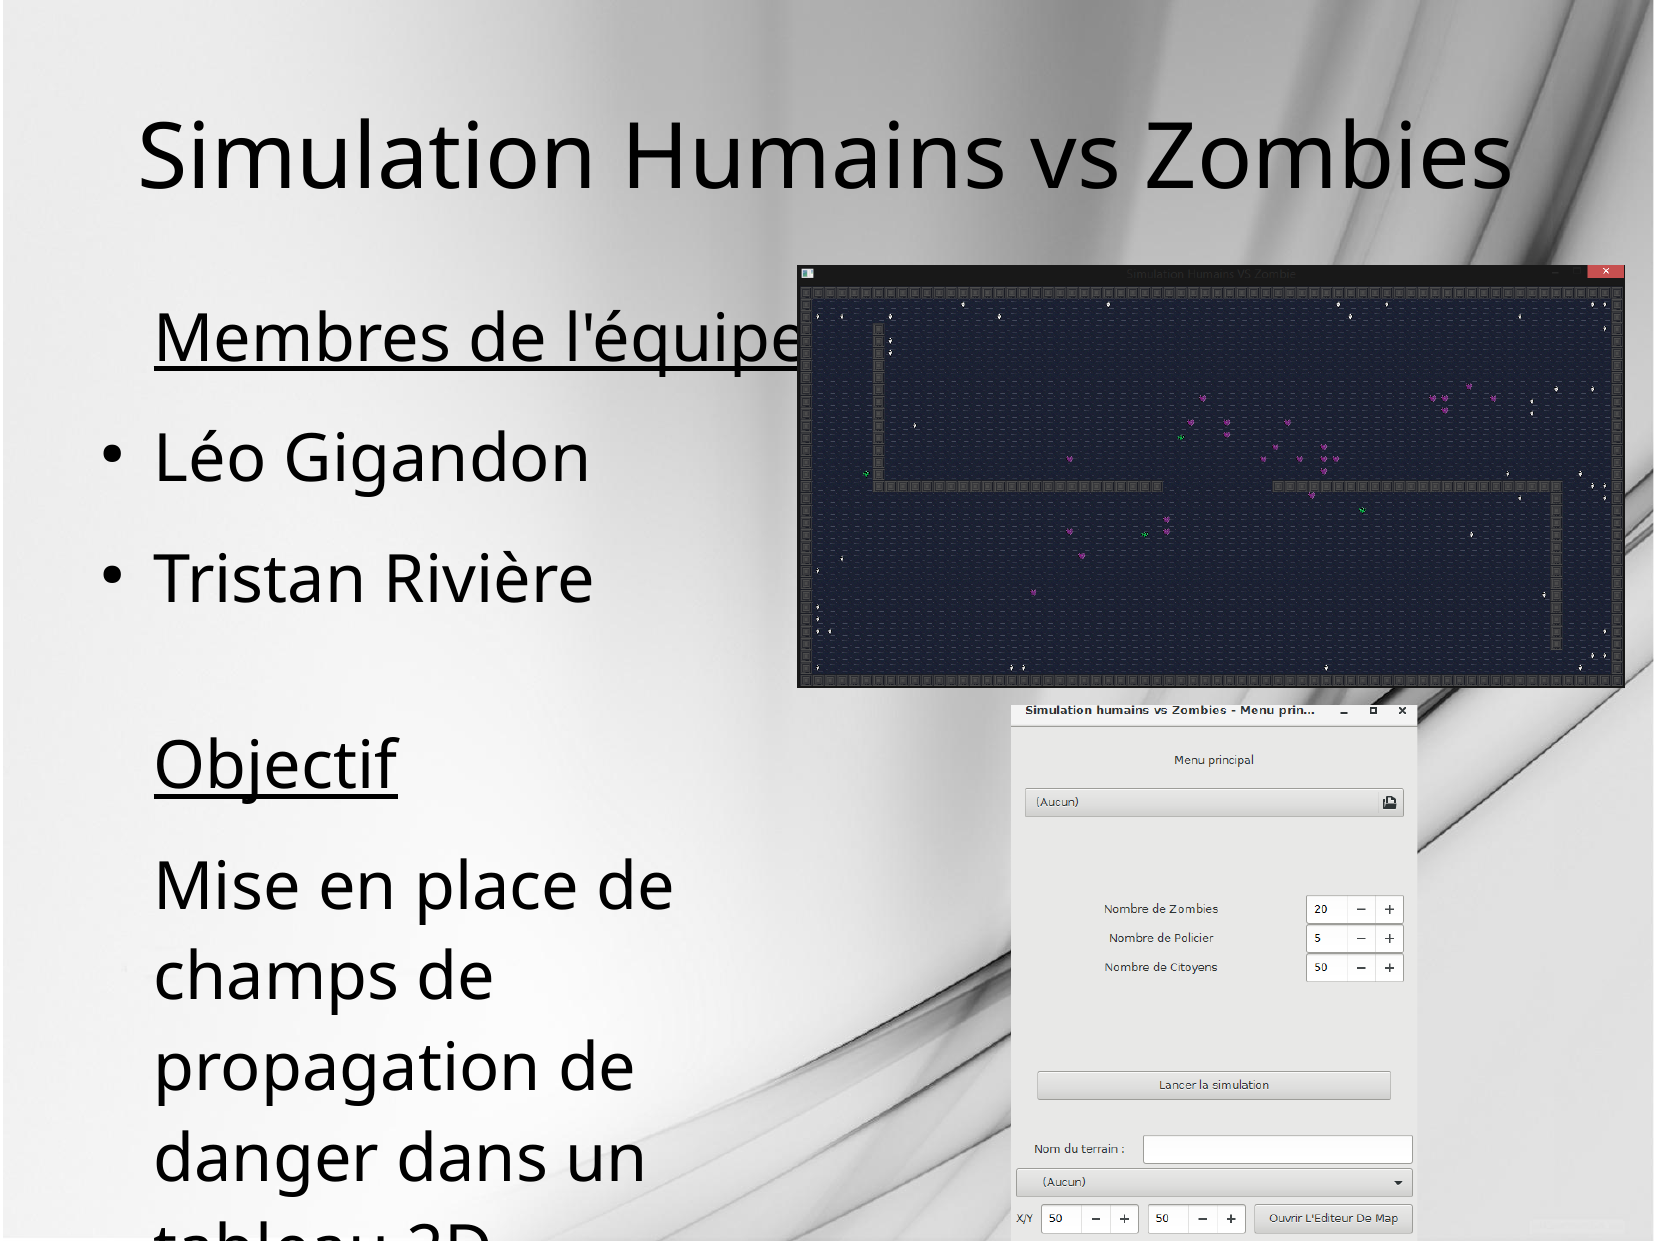

# Simulation Humains vs Zombies
Membres de l'équipe
Léo Gigandon
Tristan Rivière
Objectif
Mise en place de champs de propagation de danger dans un tableau 2D